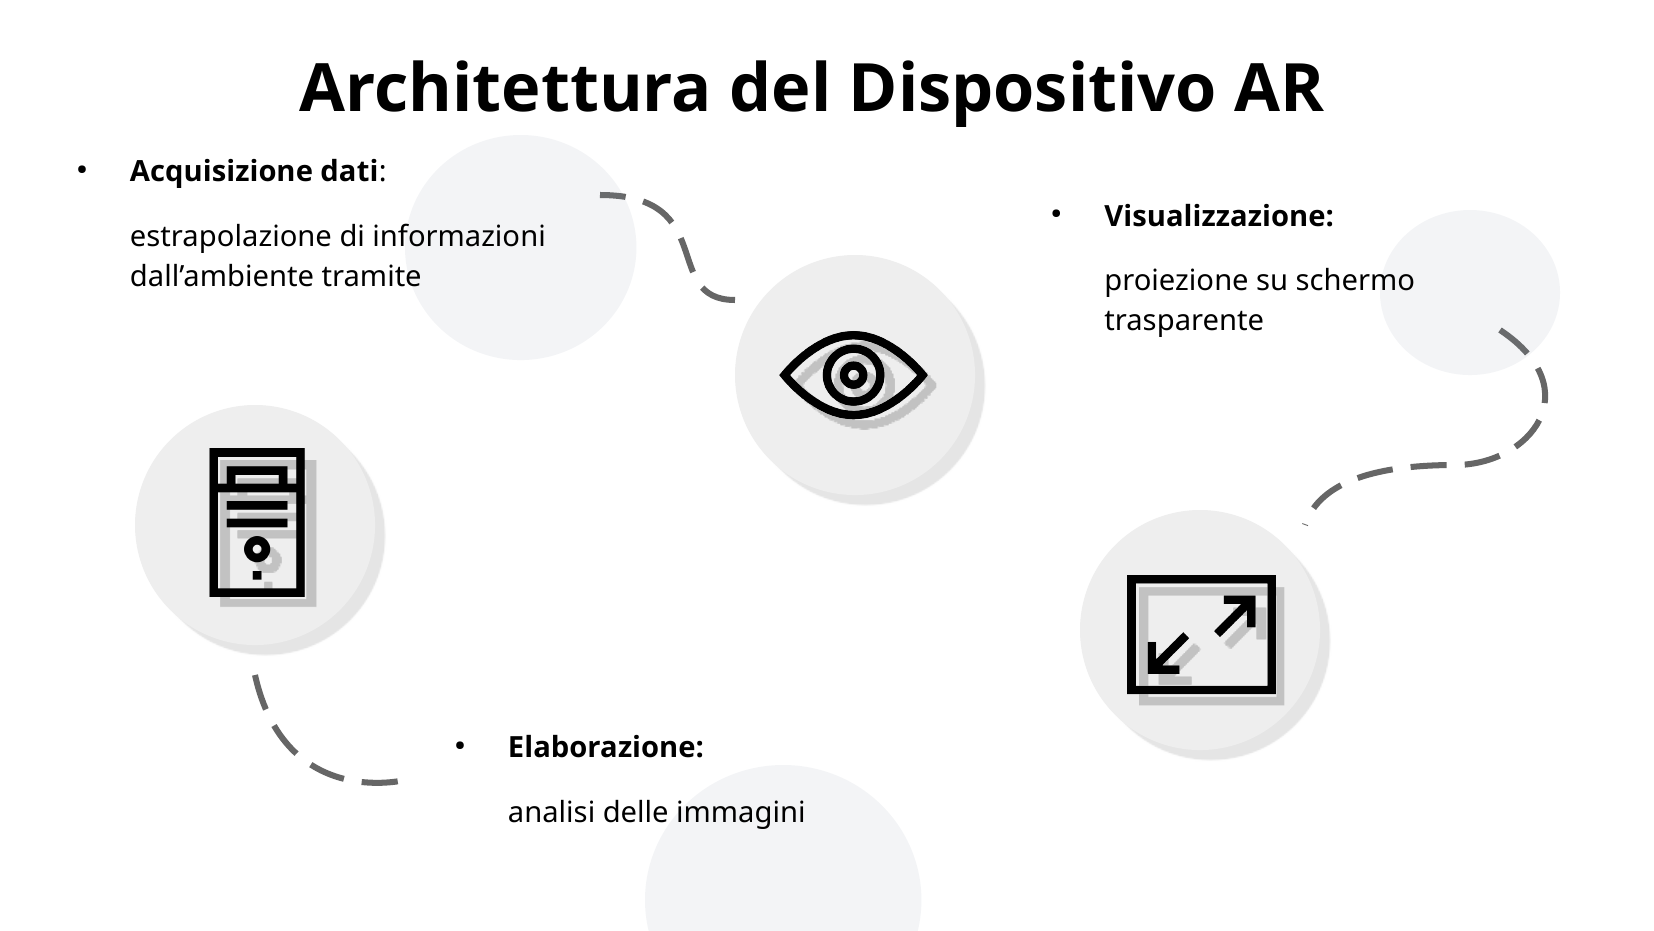

# Architettura del Dispositivo AR
Acquisizione dati:
estrapolazione di informazioni dall’ambiente tramite
Visualizzazione:
proiezione su schermo trasparente
Elaborazione:
analisi delle immagini